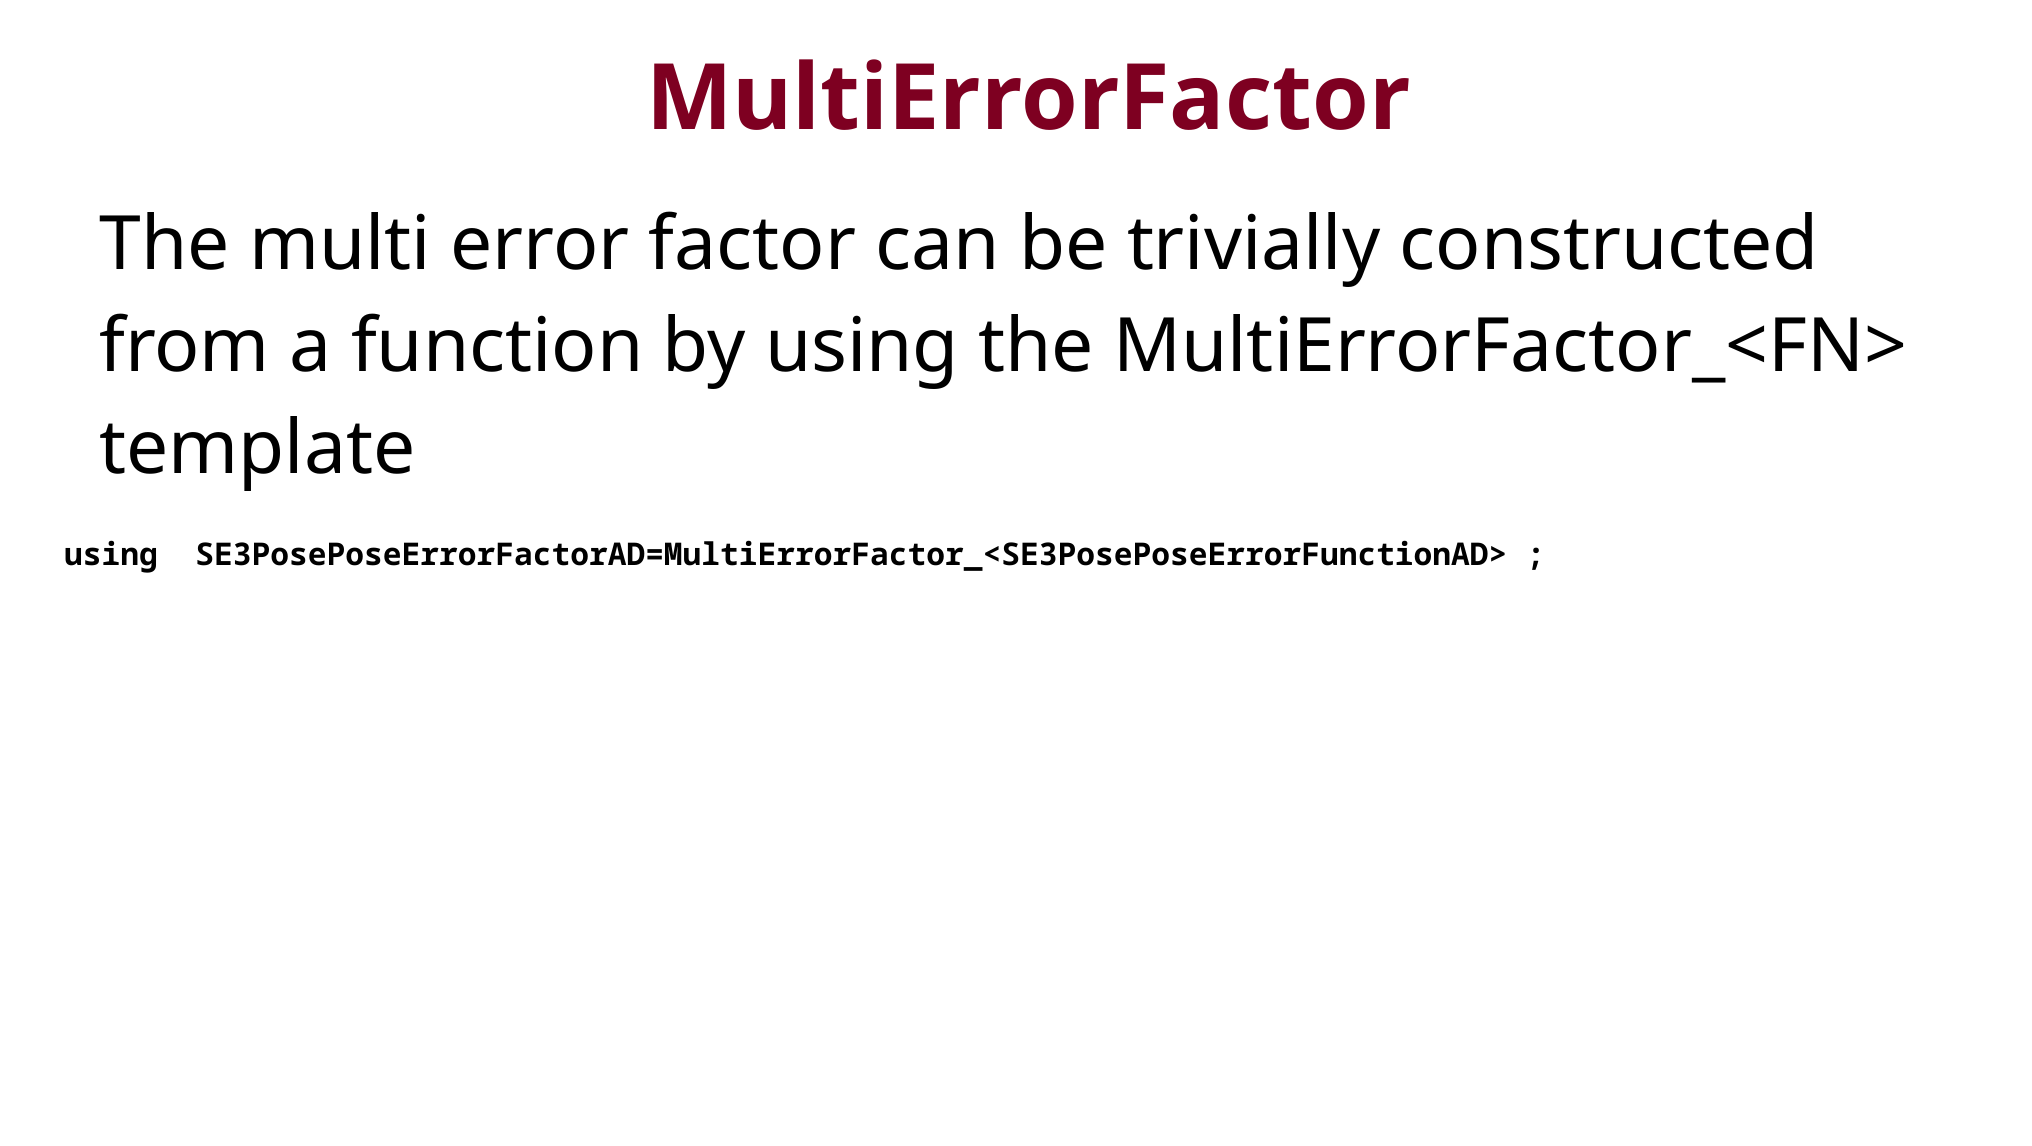

# MultiErrorFactor
The multi error factor can be trivially constructed from a function by using the MultiErrorFactor_<FN> template
 using SE3PosePoseErrorFactorAD=MultiErrorFactor_<SE3PosePoseErrorFunctionAD> ;